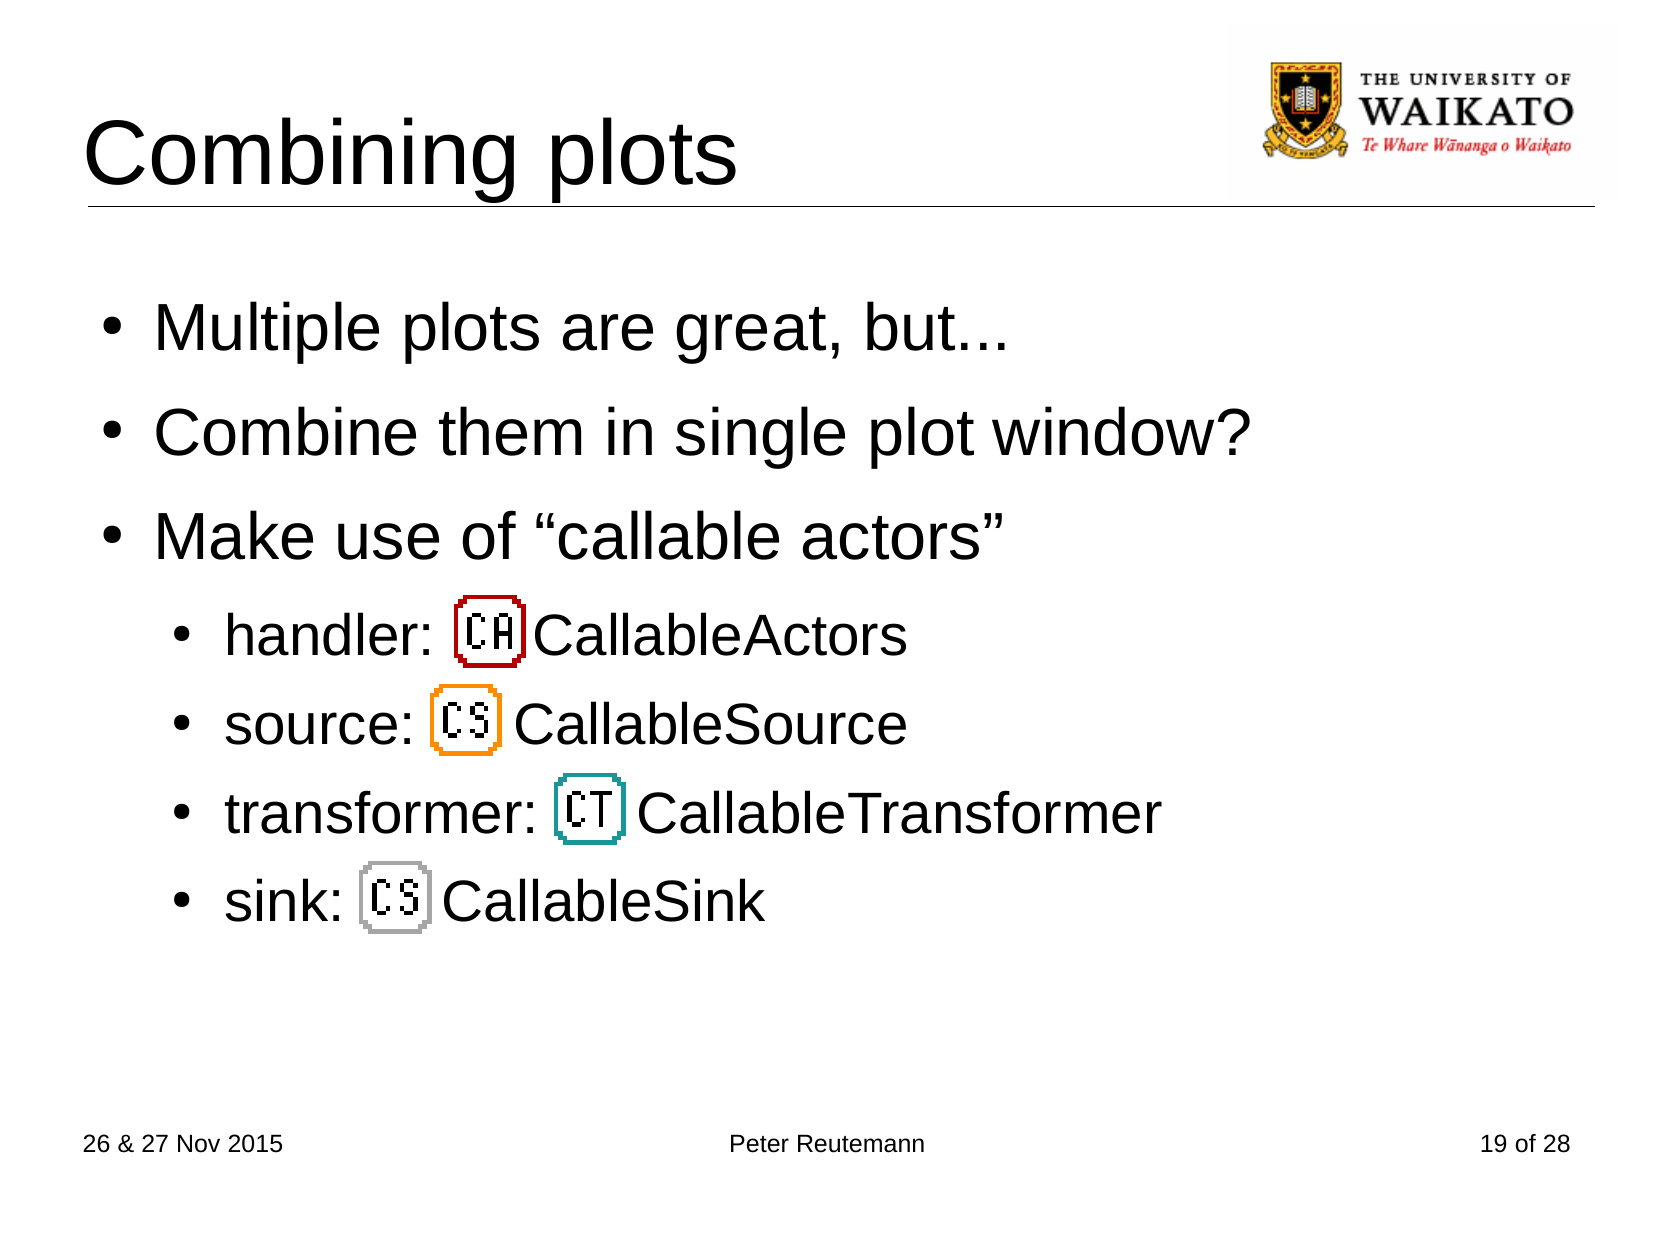

# Combining plots
Multiple plots are great, but...
Combine them in single plot window?
Make use of “callable actors”
handler: CallableActors
source: CallableSource
transformer: CallableTransformer
sink: CallableSink
26 & 27 Nov 2015
Peter Reutemann
19